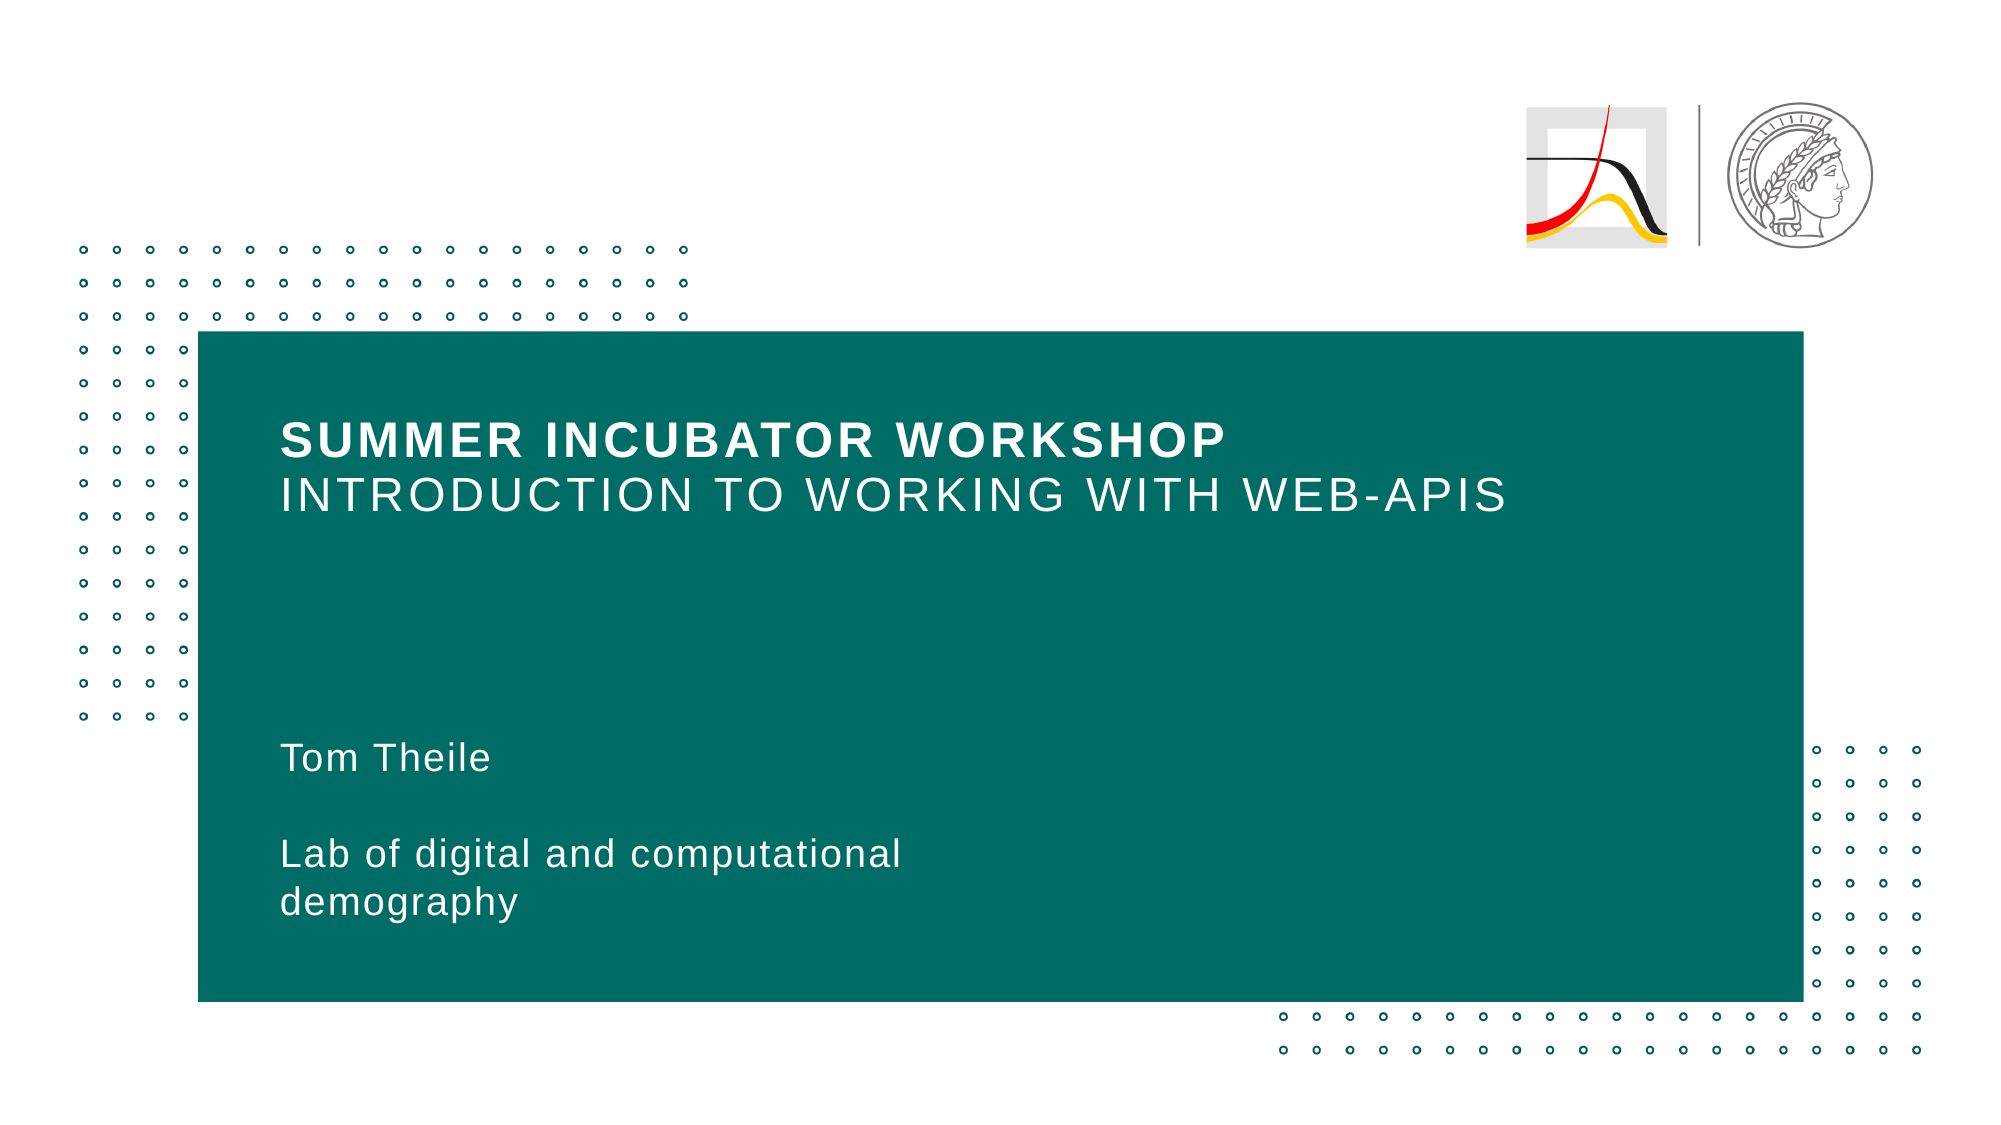

# Summer Incubator Workshop Introduction to working with web-APIs
Tom Theile
Lab of digital and computational demography